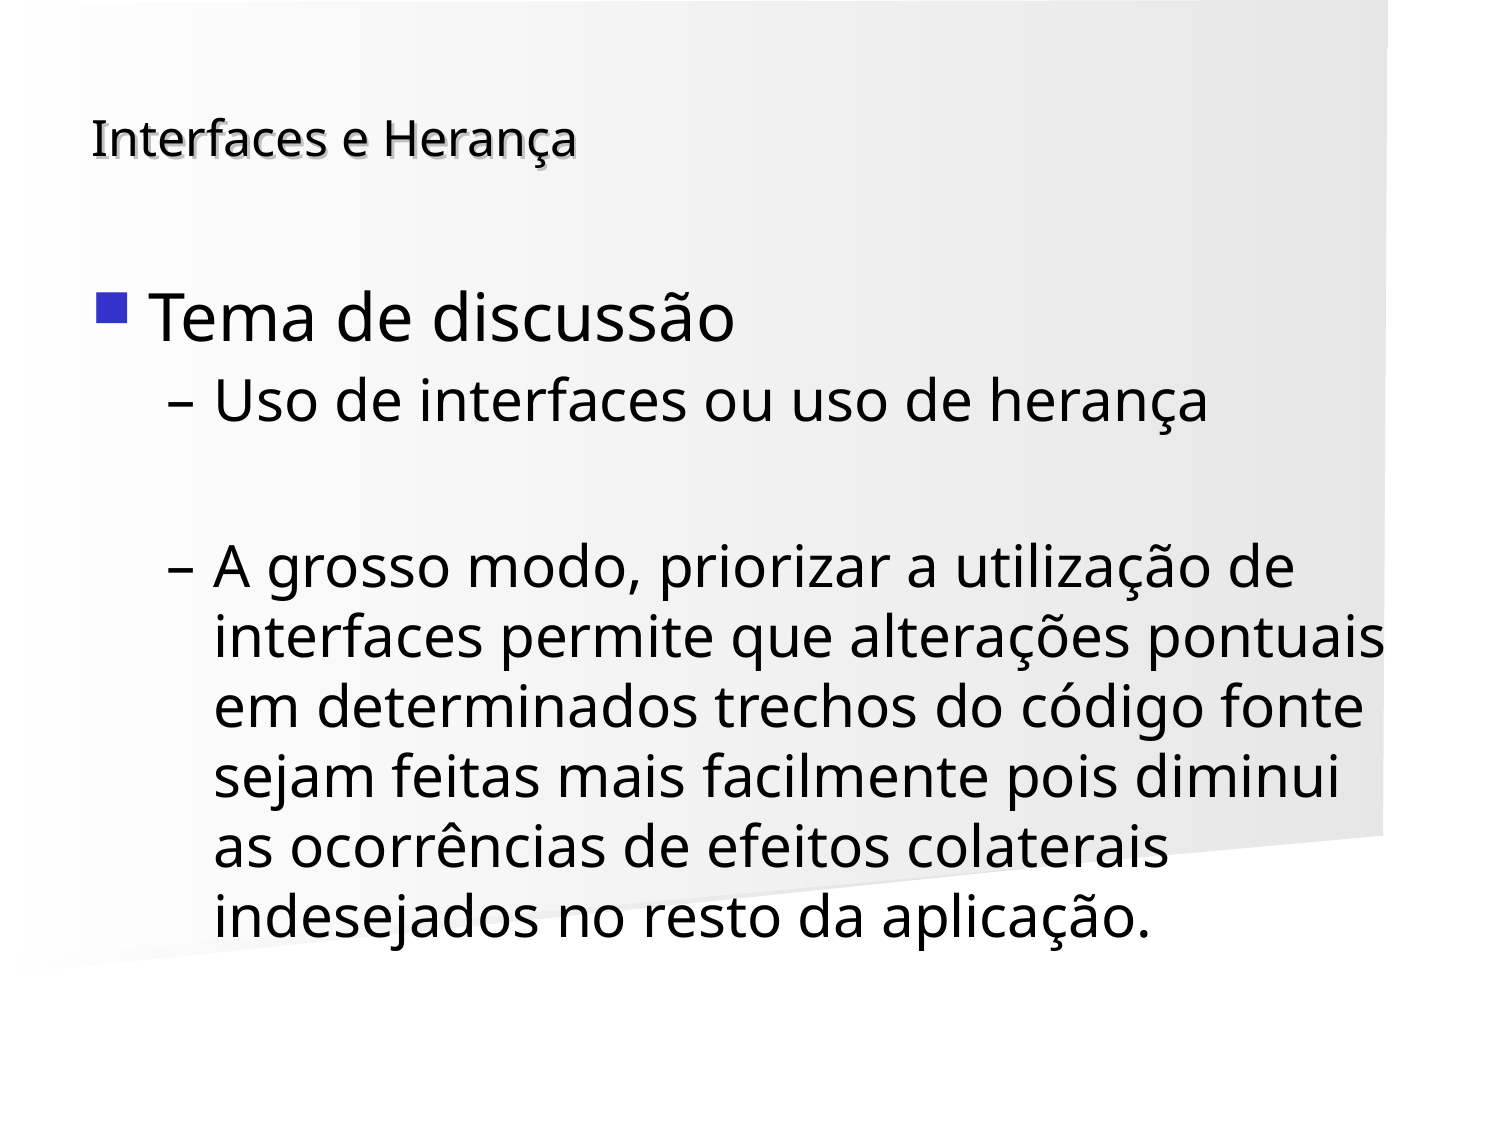

# Interfaces e Herança
Tema de discussão
Uso de interfaces ou uso de herança
A grosso modo, priorizar a utilização de interfaces permite que alterações pontuais em determinados trechos do código fonte sejam feitas mais facilmente pois diminui as ocorrências de efeitos colaterais indesejados no resto da aplicação.